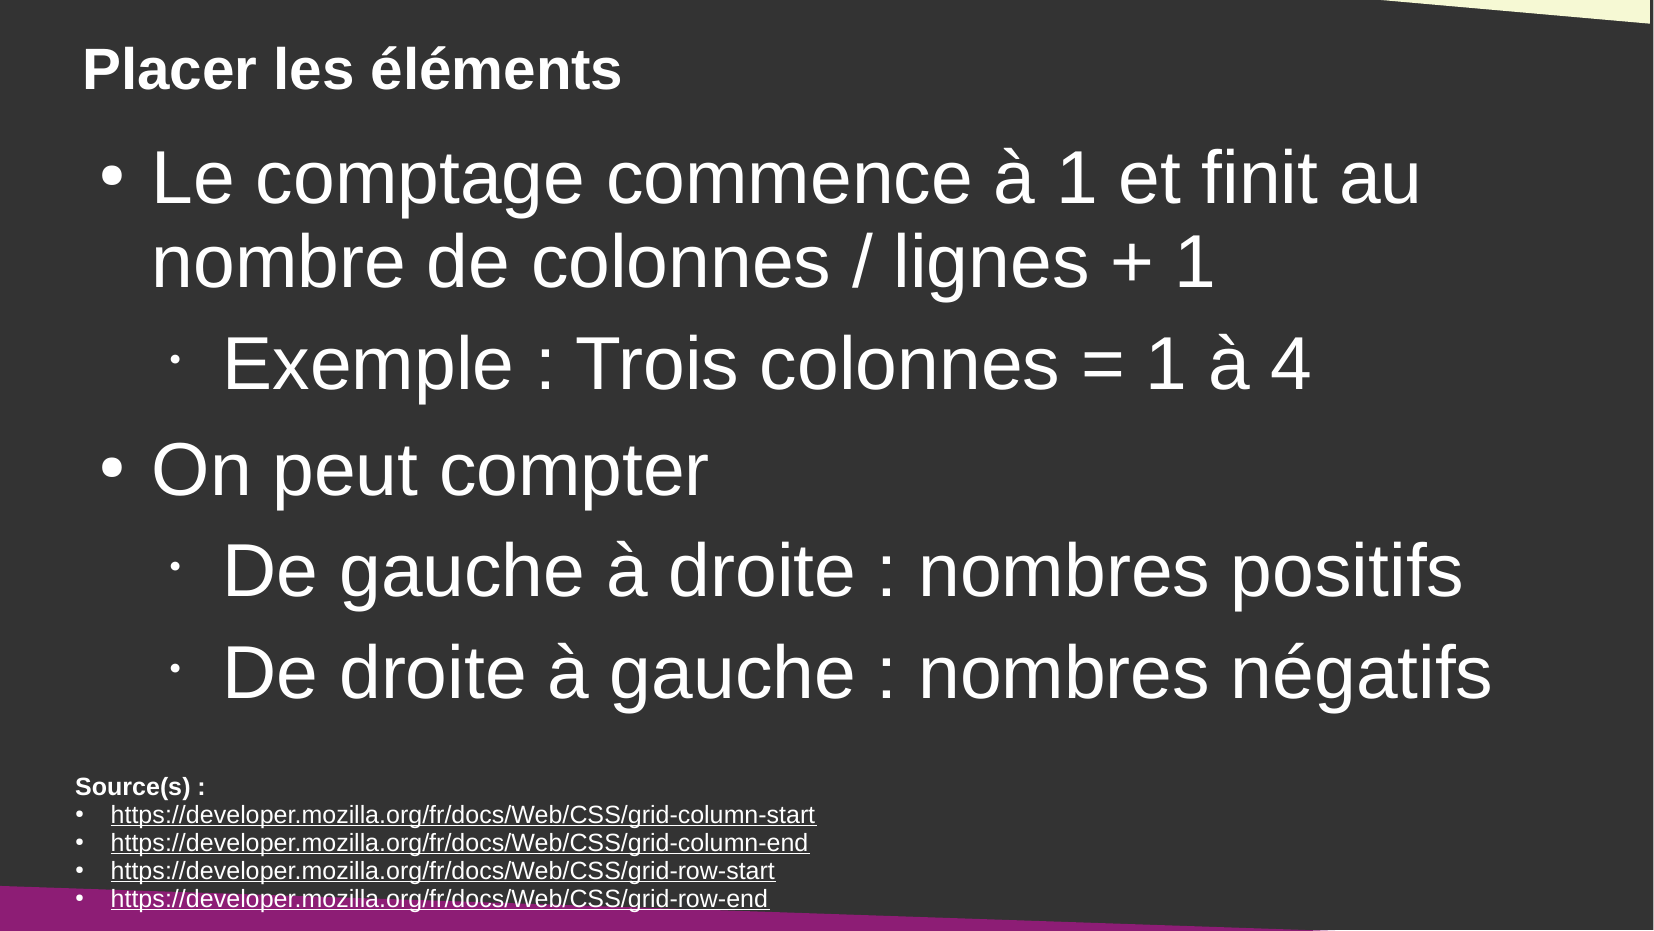

# Placer les éléments
Le comptage commence à 1 et finit au nombre de colonnes / lignes + 1
Exemple : Trois colonnes = 1 à 4
On peut compter
De gauche à droite : nombres positifs
De droite à gauche : nombres négatifs
Source(s) :
https://developer.mozilla.org/fr/docs/Web/CSS/grid-column-start
https://developer.mozilla.org/fr/docs/Web/CSS/grid-column-end
https://developer.mozilla.org/fr/docs/Web/CSS/grid-row-start
https://developer.mozilla.org/fr/docs/Web/CSS/grid-row-end